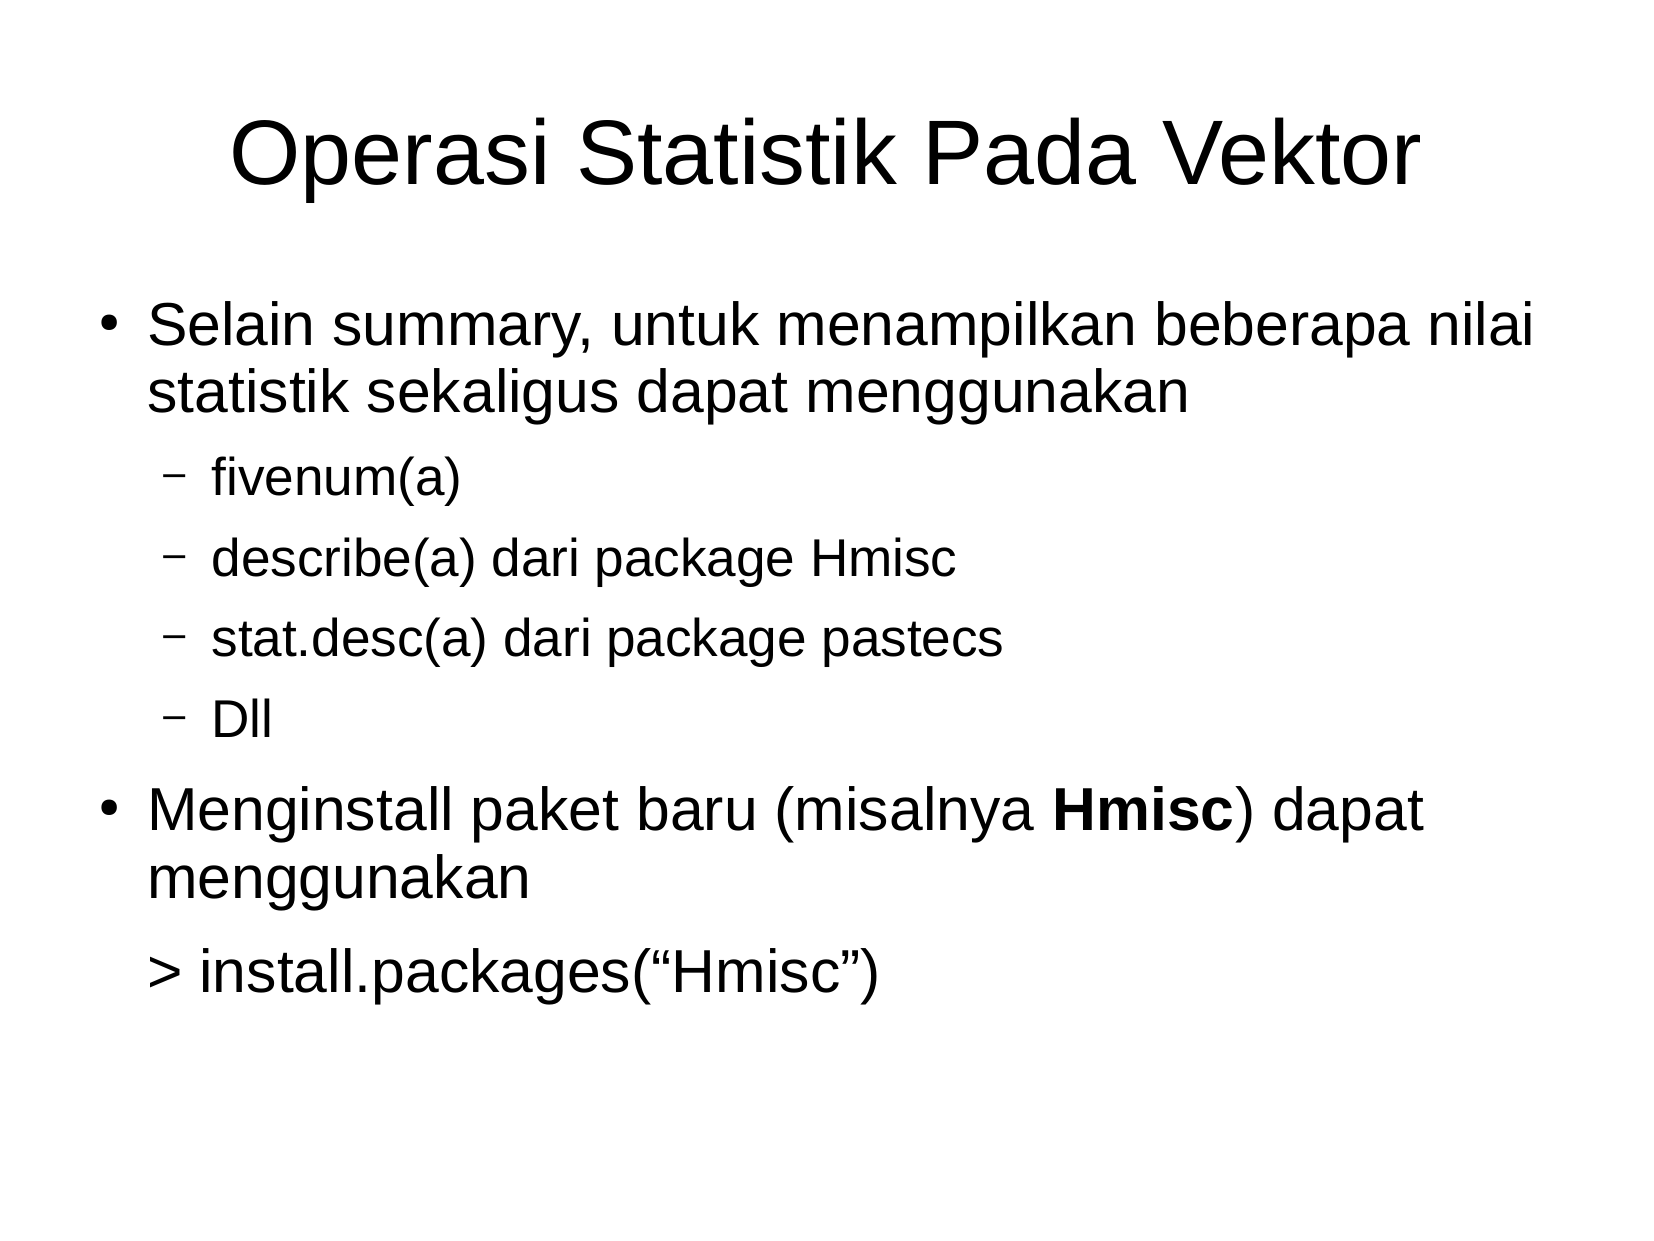

# Operasi Statistik Pada Vektor
Selain summary, untuk menampilkan beberapa nilai statistik sekaligus dapat menggunakan
fivenum(a)
describe(a) dari package Hmisc
stat.desc(a) dari package pastecs
Dll
Menginstall paket baru (misalnya Hmisc) dapat menggunakan
> install.packages(“Hmisc”)